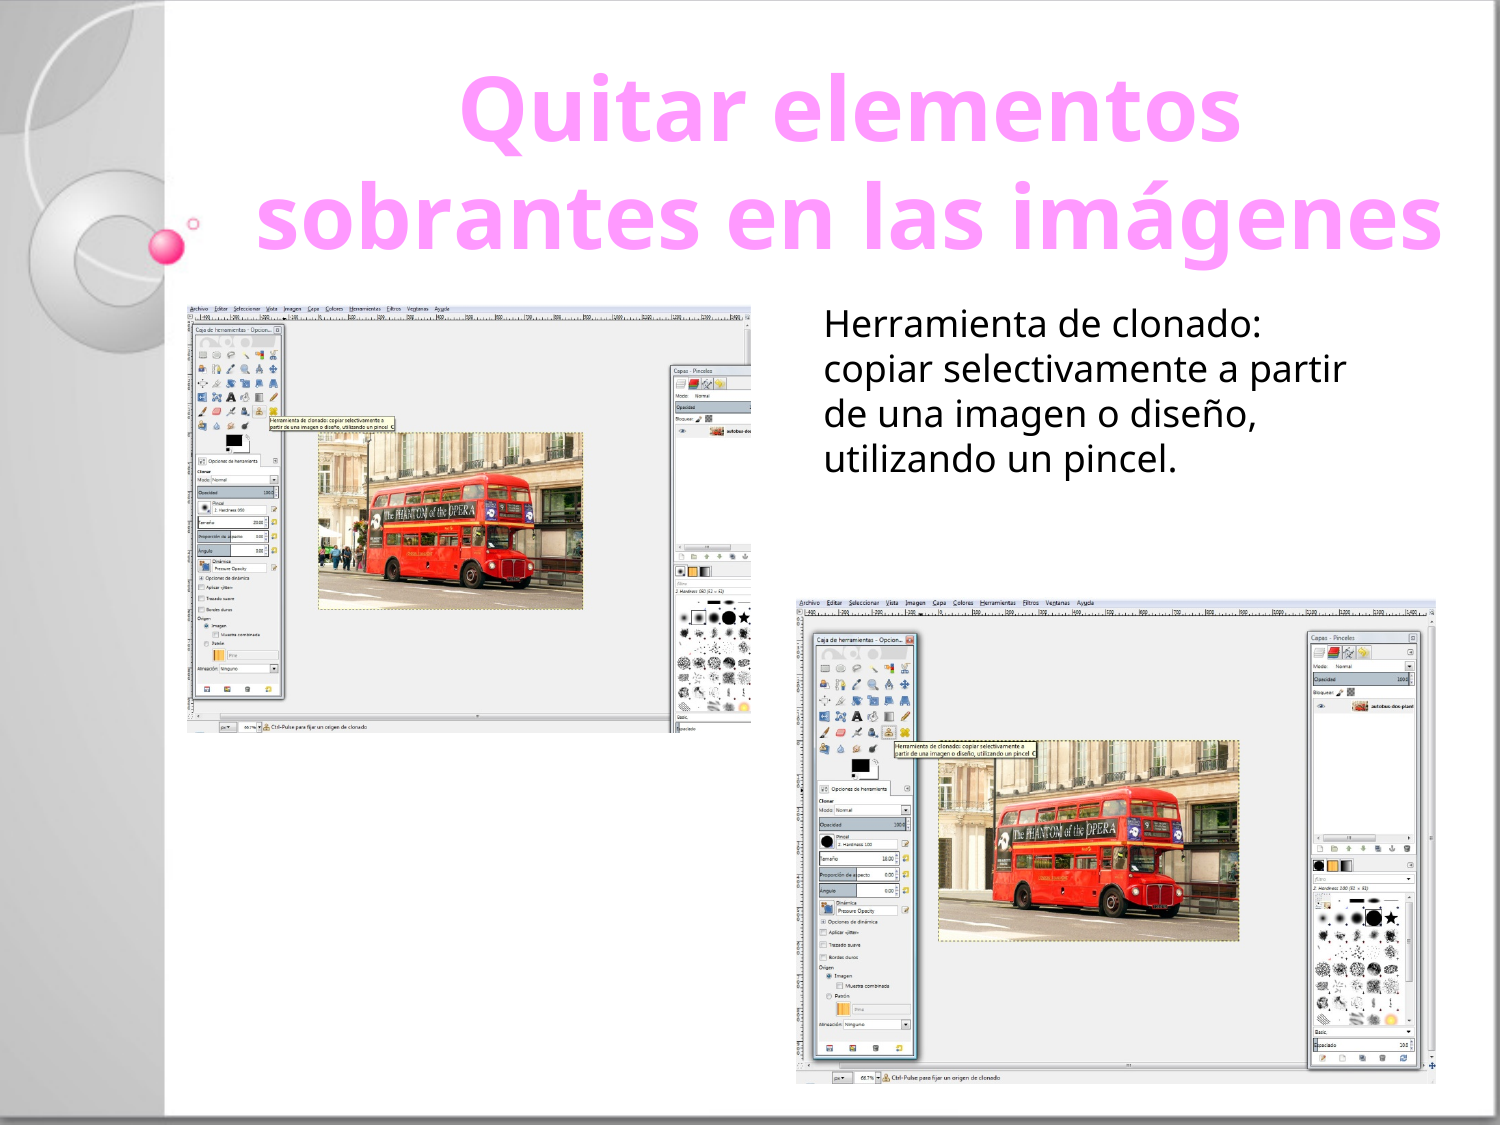

# Quitar elementos sobrantes en las imágenes
Herramienta de clonado: copiar selectivamente a partir de una imagen o diseño, utilizando un pincel.